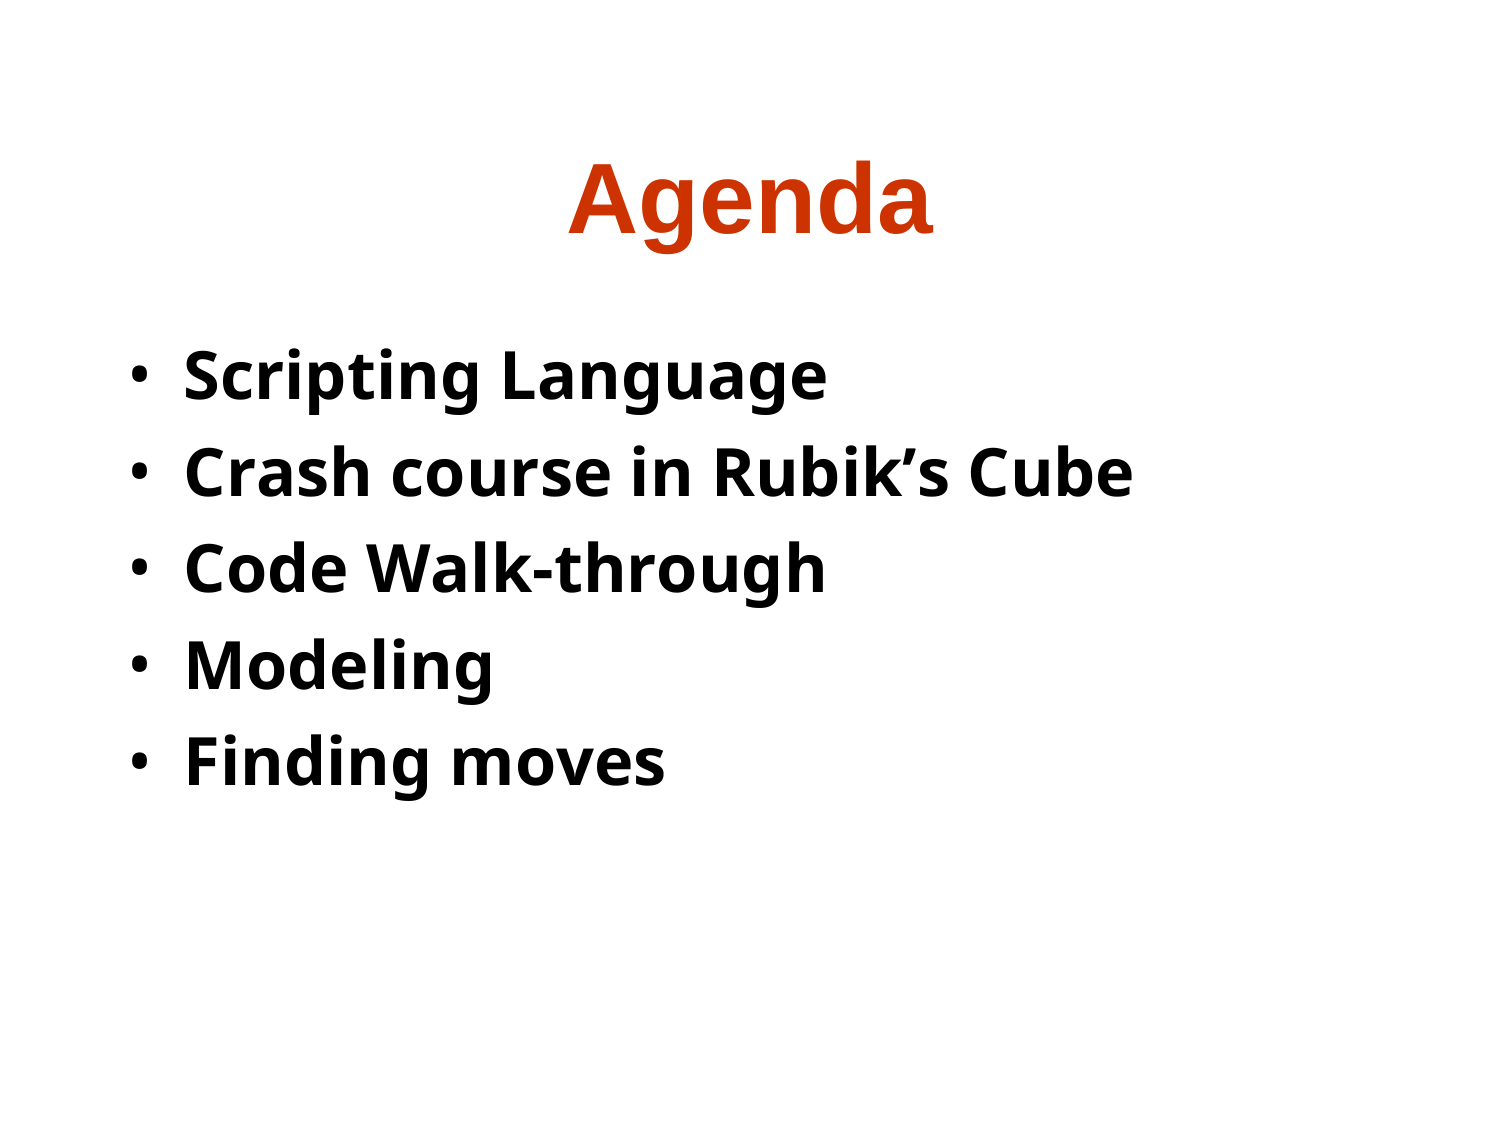

# Agenda
Scripting Language
Crash course in Rubik’s Cube
Code Walk-through
Modeling
Finding moves